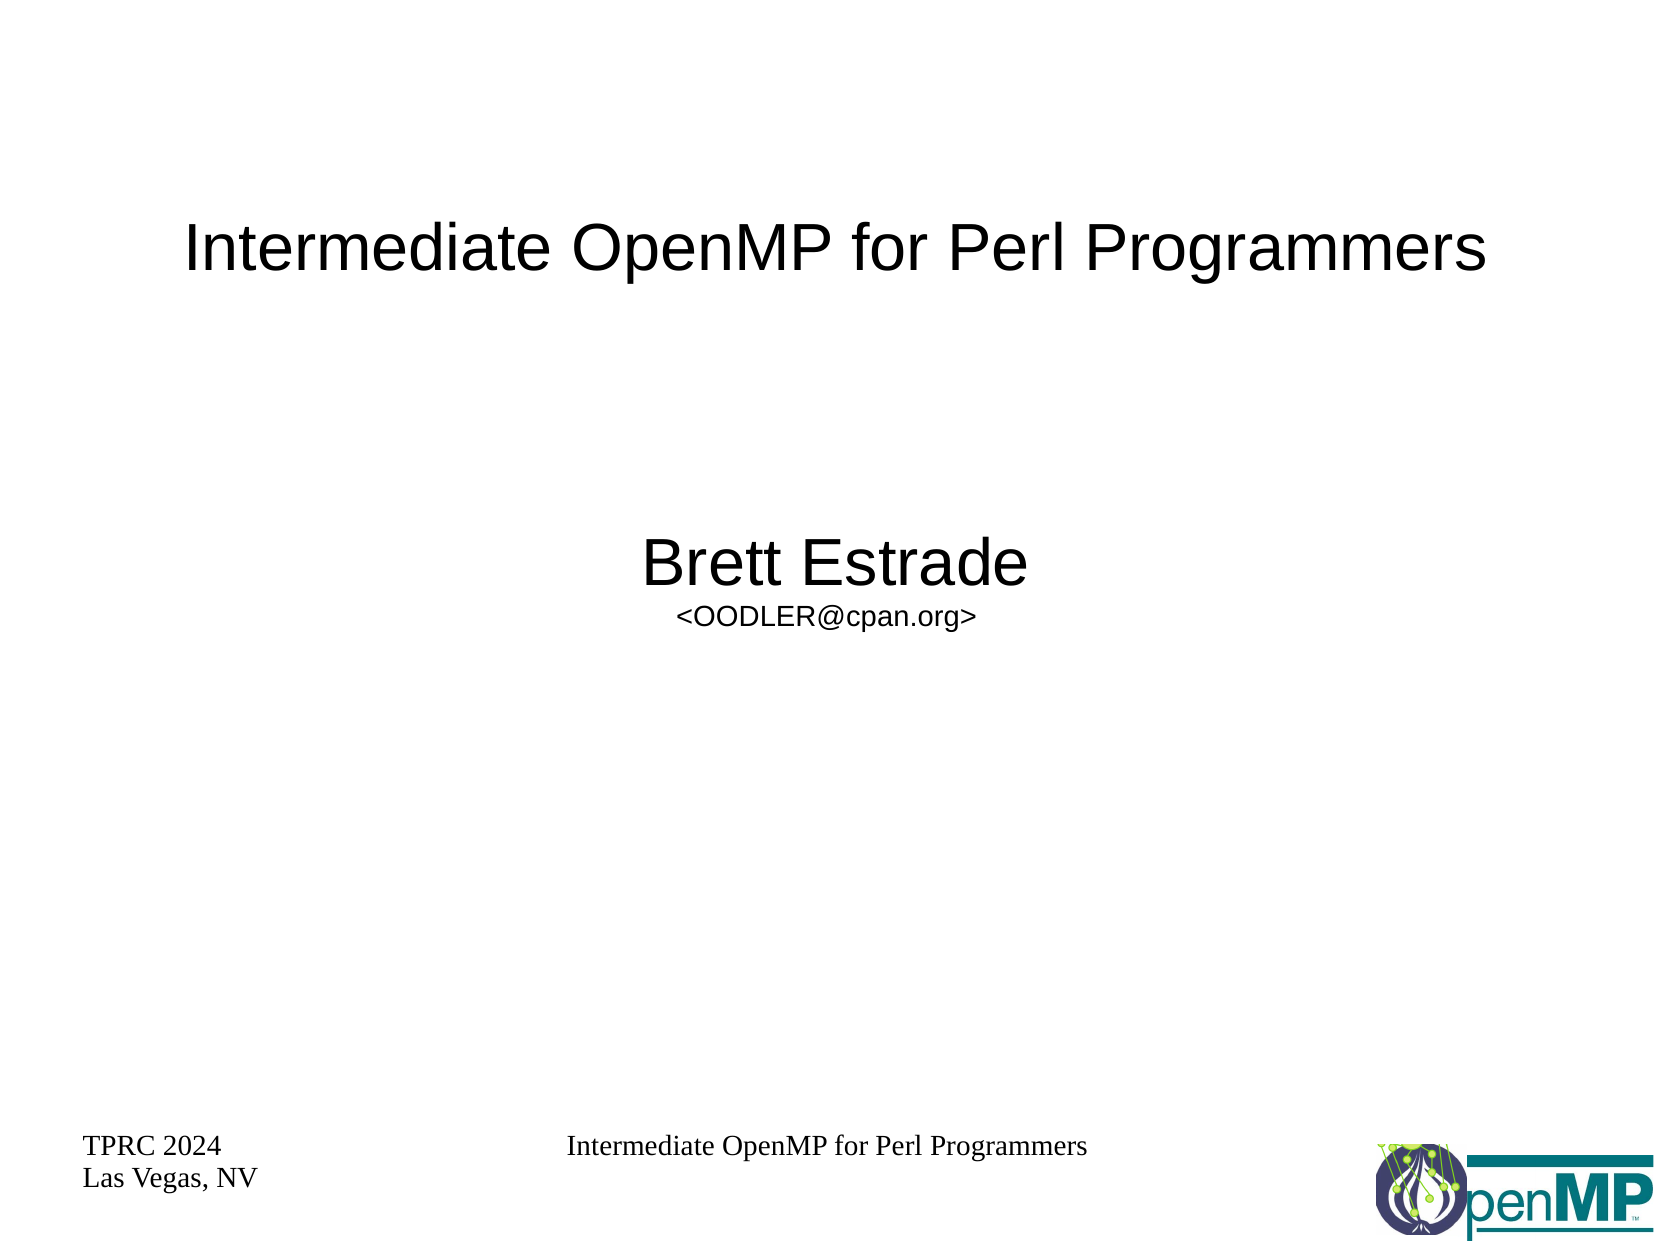

# Intermediate OpenMP for Perl Programmers
 Brett Estrade
<OODLER@cpan.org>